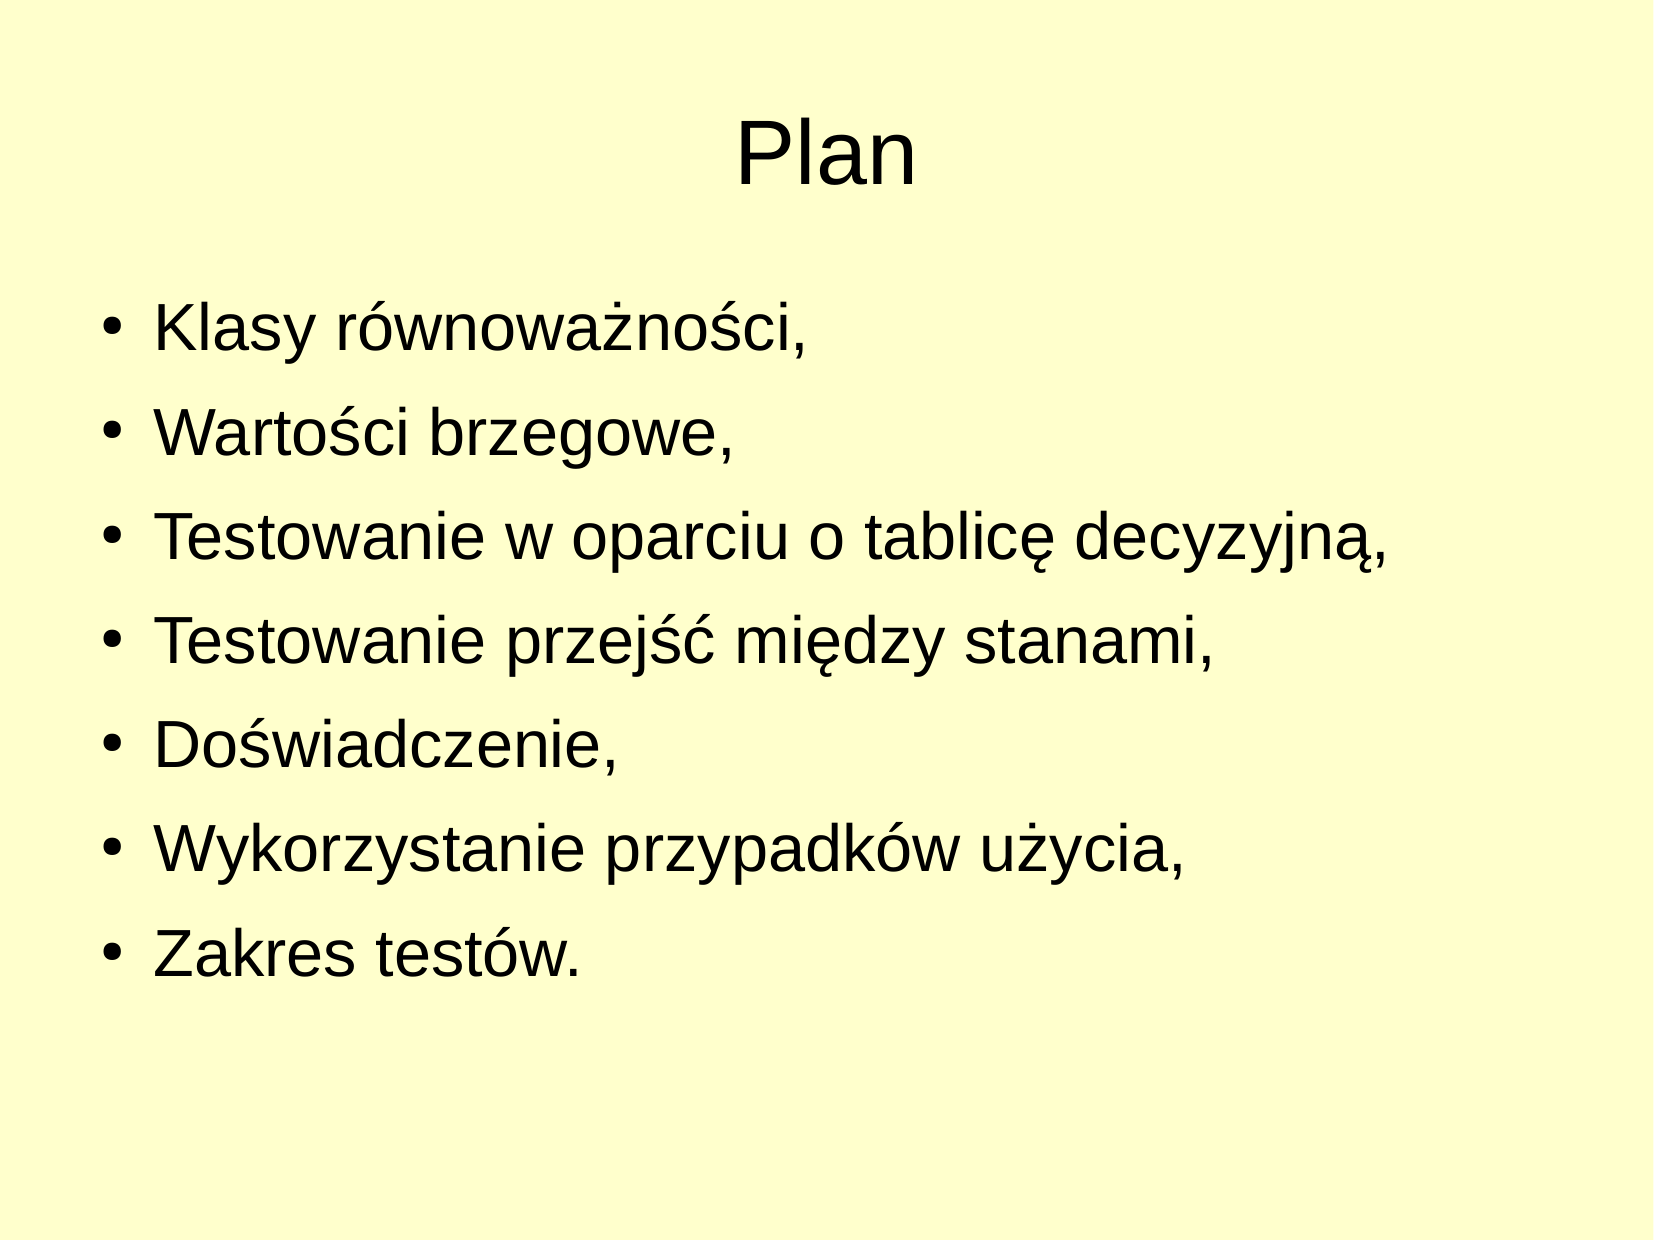

# Plan
Klasy równoważności,
Wartości brzegowe,
Testowanie w oparciu o tablicę decyzyjną,
Testowanie przejść między stanami,
Doświadczenie,
Wykorzystanie przypadków użycia,
Zakres testów.